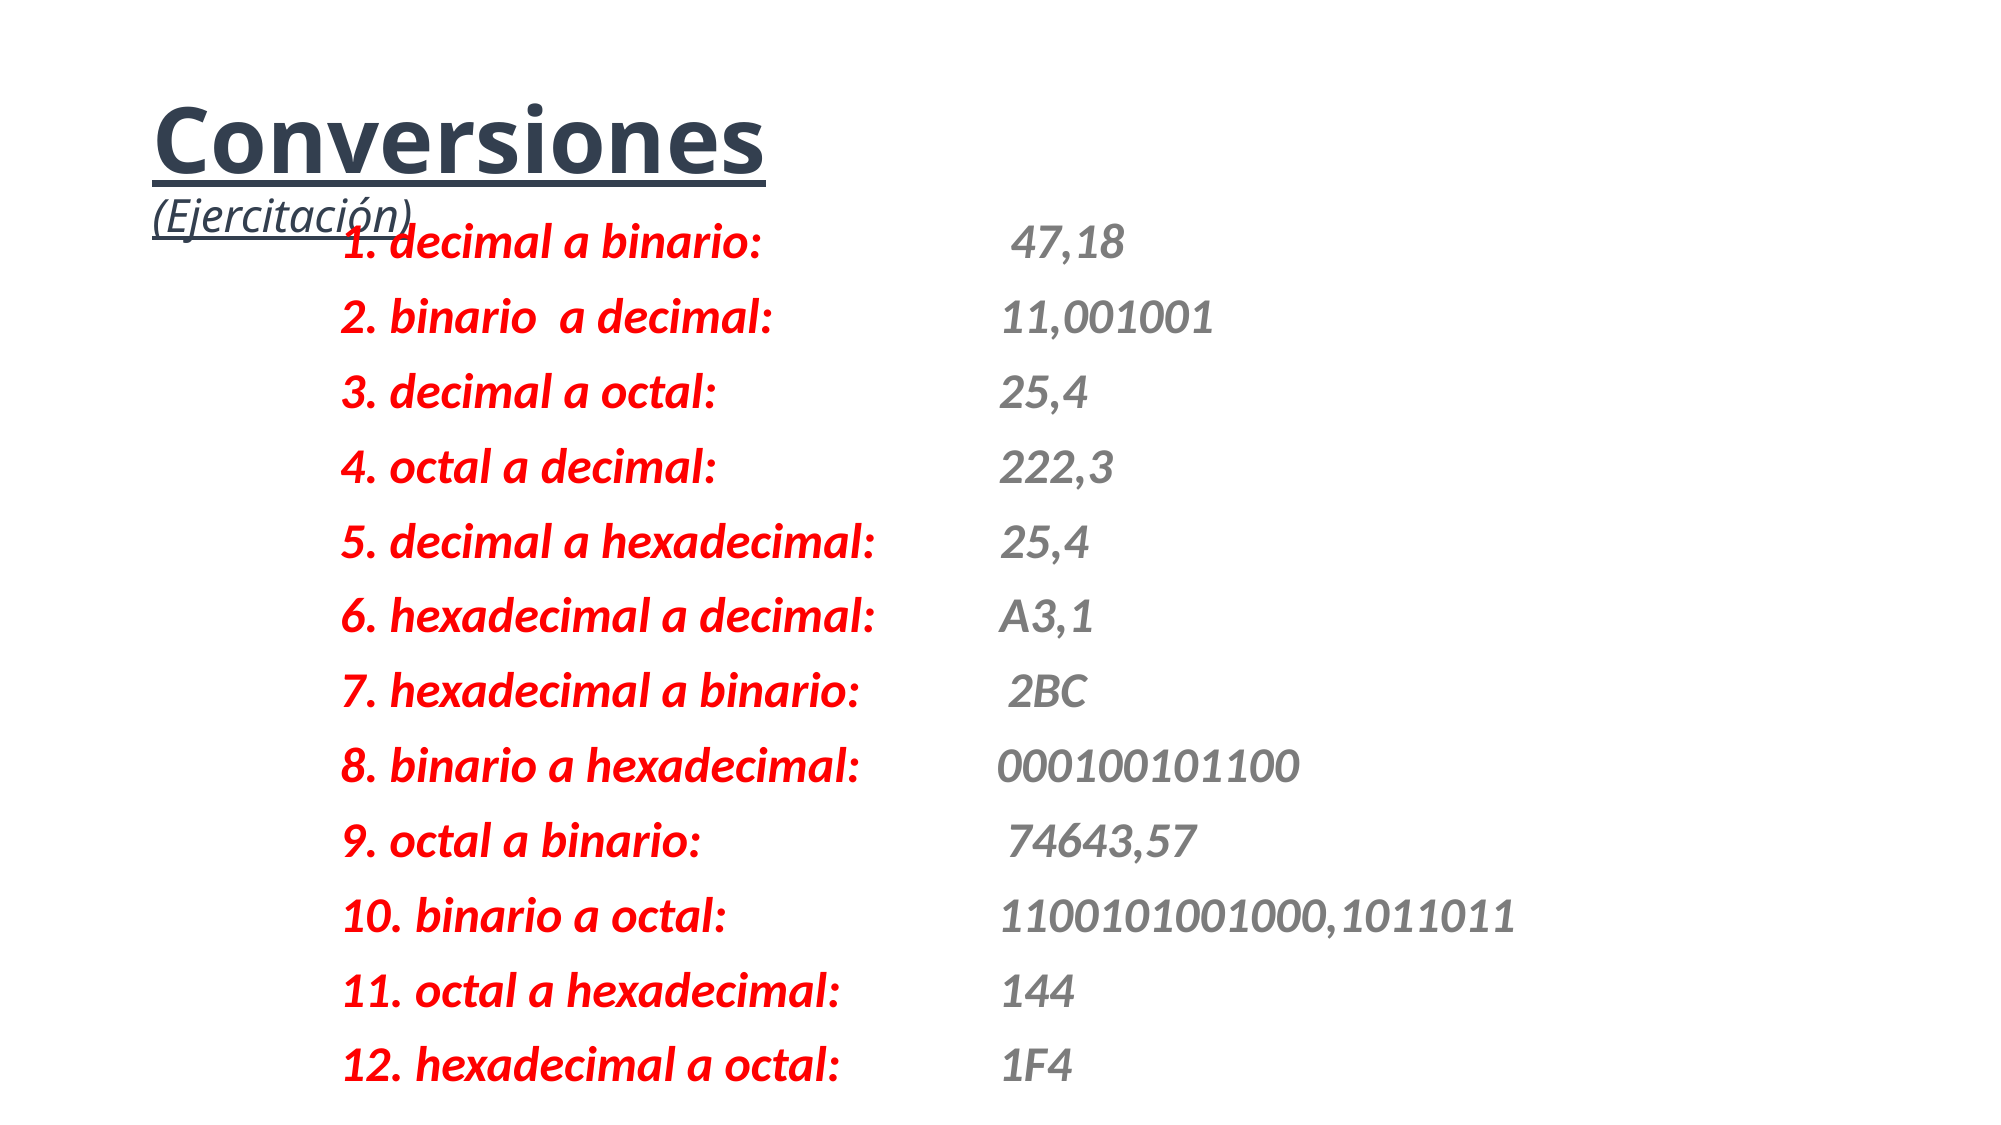

# Conversiones (Ejercitación)
1. decimal a binario: 47,18
2. binario a decimal: 11,001001
3. decimal a octal: 25,4
4. octal a decimal: 222,3
5. decimal a hexadecimal: 25,4
6. hexadecimal a decimal: A3,1
7. hexadecimal a binario: 2BC
8. binario a hexadecimal: 000100101100
9. octal a binario: 74643,57
10. binario a octal: 1100101001000,1011011
11. octal a hexadecimal: 144
12. hexadecimal a octal: 1F4